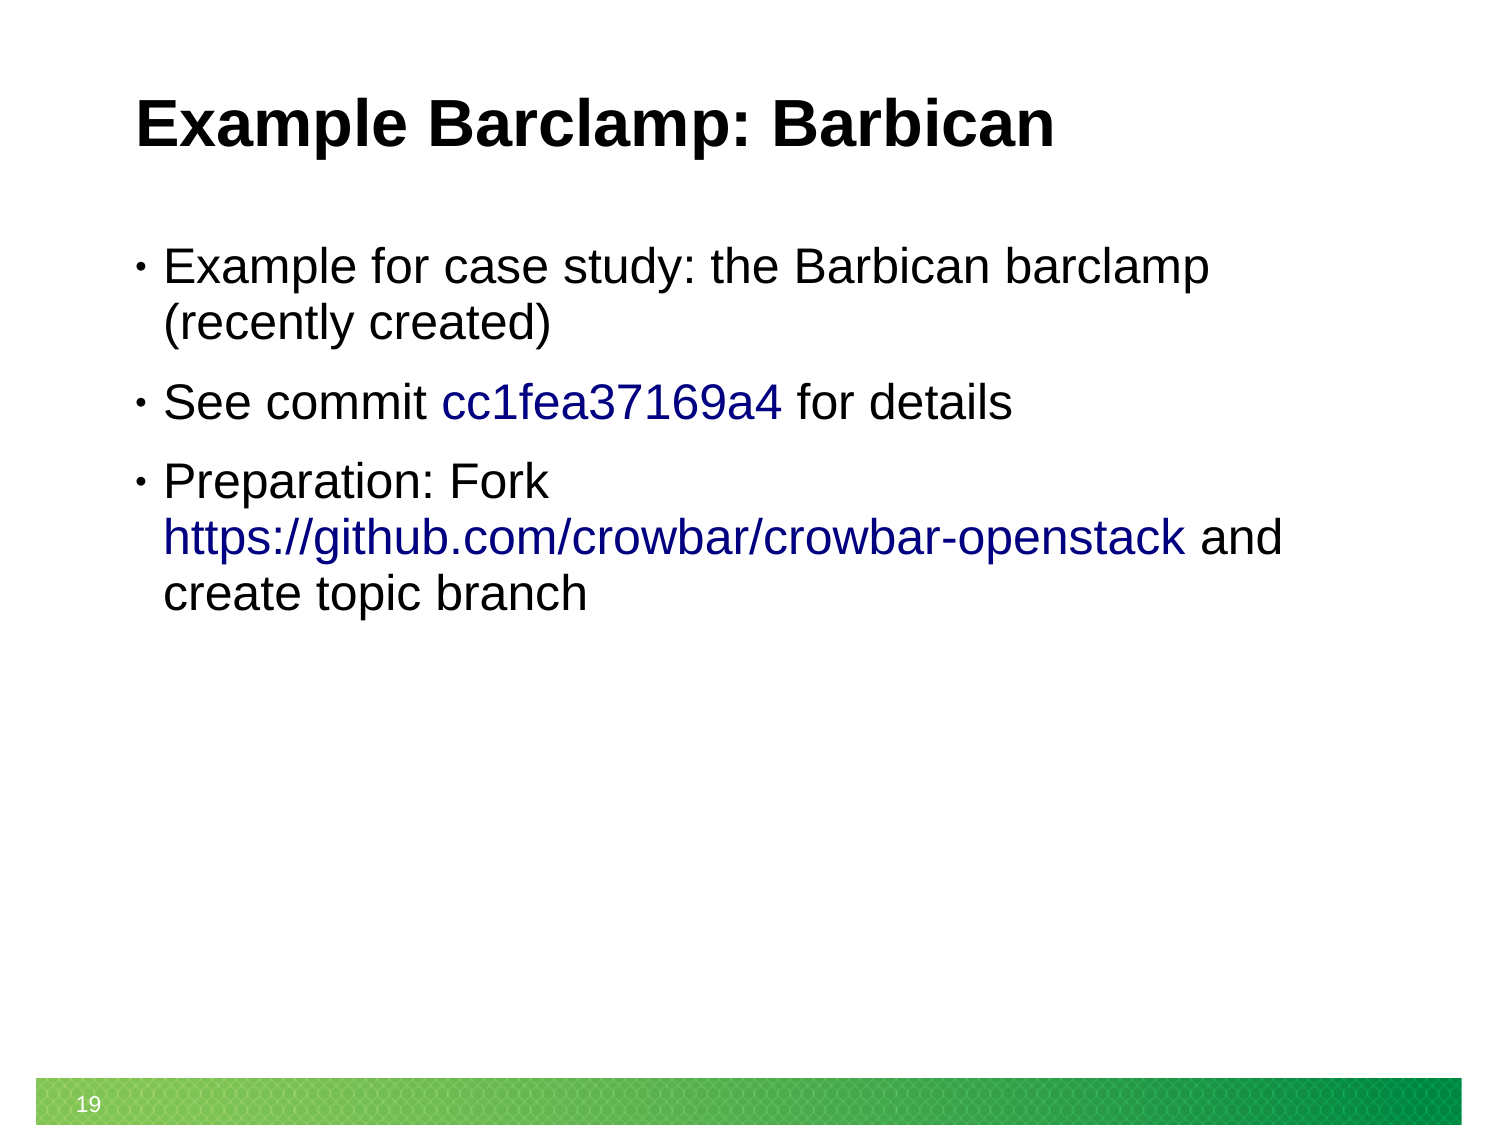

# Example Barclamp: Barbican
Example for case study: the Barbican barclamp (recently created)
See commit cc1fea37169a4 for details
Preparation: Fork https://github.com/crowbar/crowbar-openstack and create topic branch